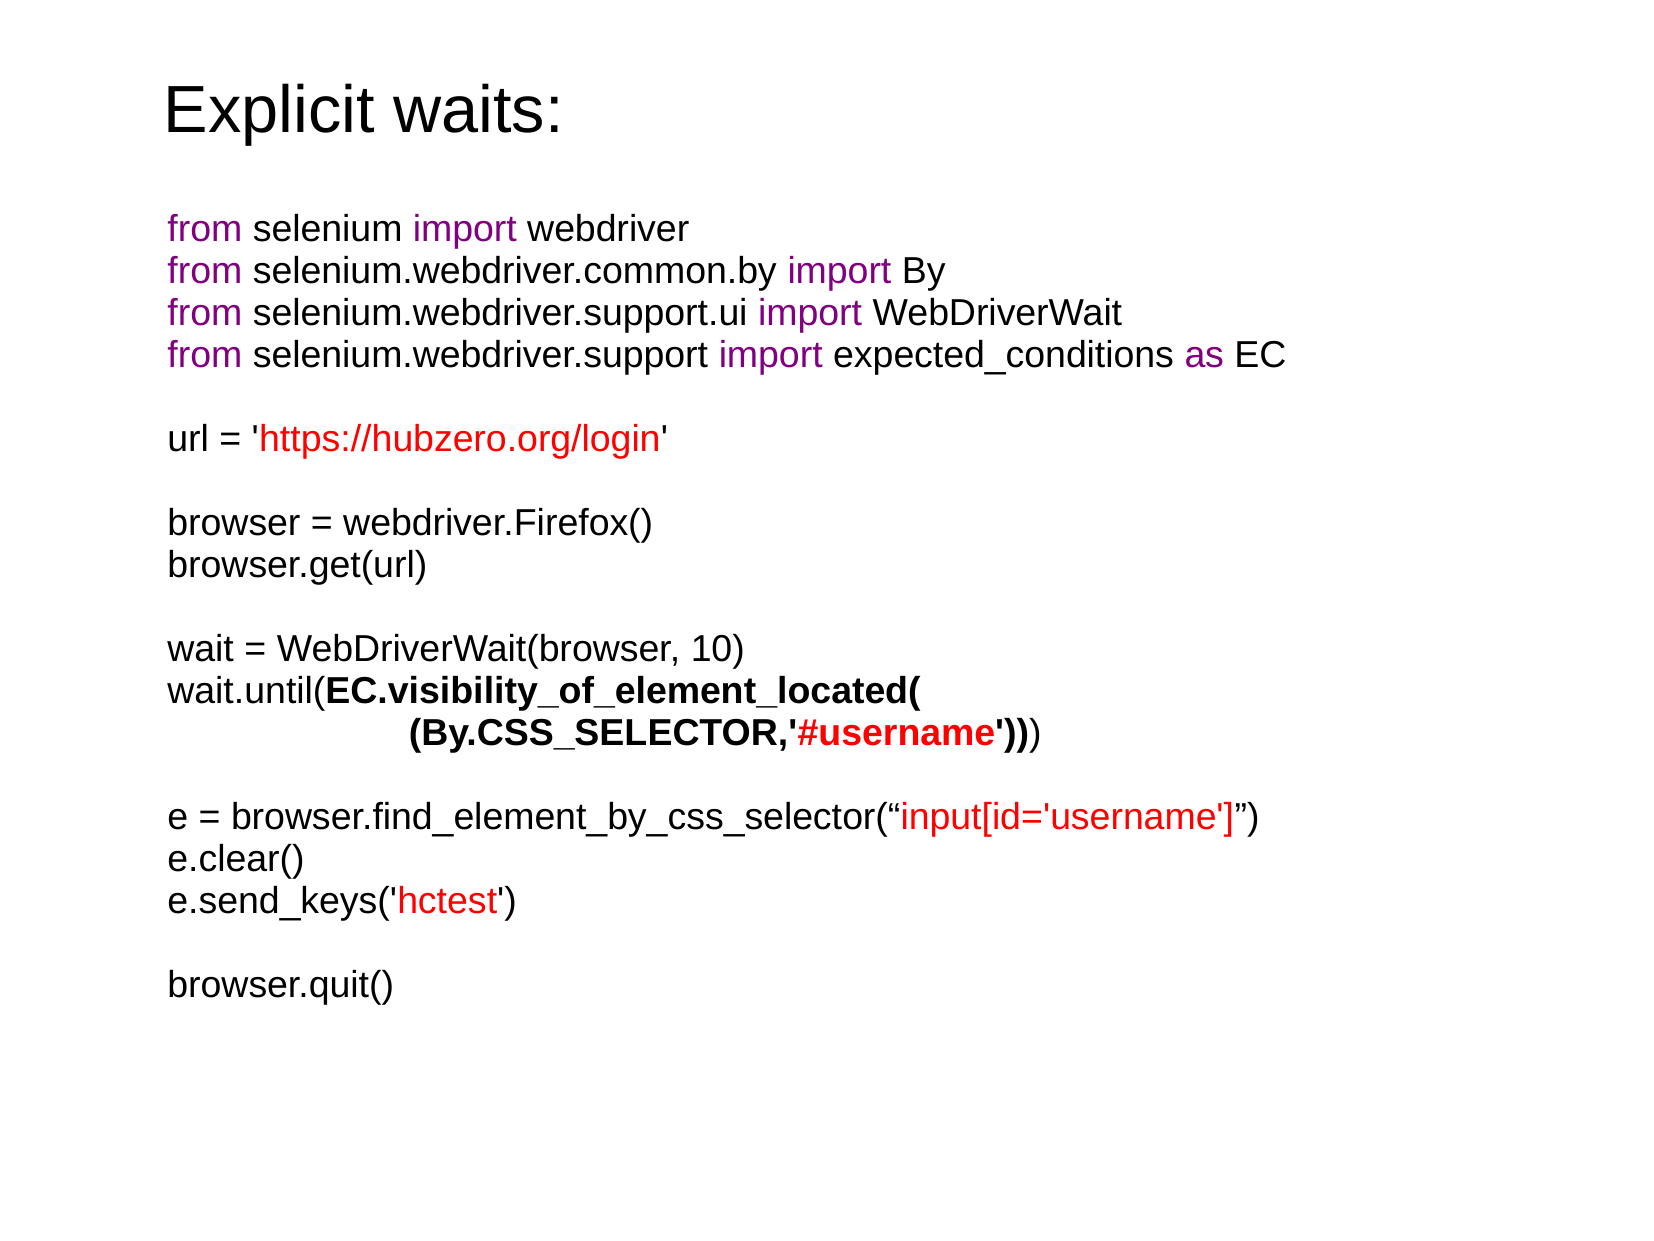

Explicit waits:
from selenium import webdriver
from selenium.webdriver.common.by import By
from selenium.webdriver.support.ui import WebDriverWait
from selenium.webdriver.support import expected_conditions as EC
url = 'https://hubzero.org/login'
browser = webdriver.Firefox()
browser.get(url)
wait = WebDriverWait(browser, 10)
wait.until(EC.visibility_of_element_located(
 (By.CSS_SELECTOR,'#username')))
e = browser.find_element_by_css_selector(“input[id='username']”)
e.clear()
e.send_keys('hctest')
browser.quit()